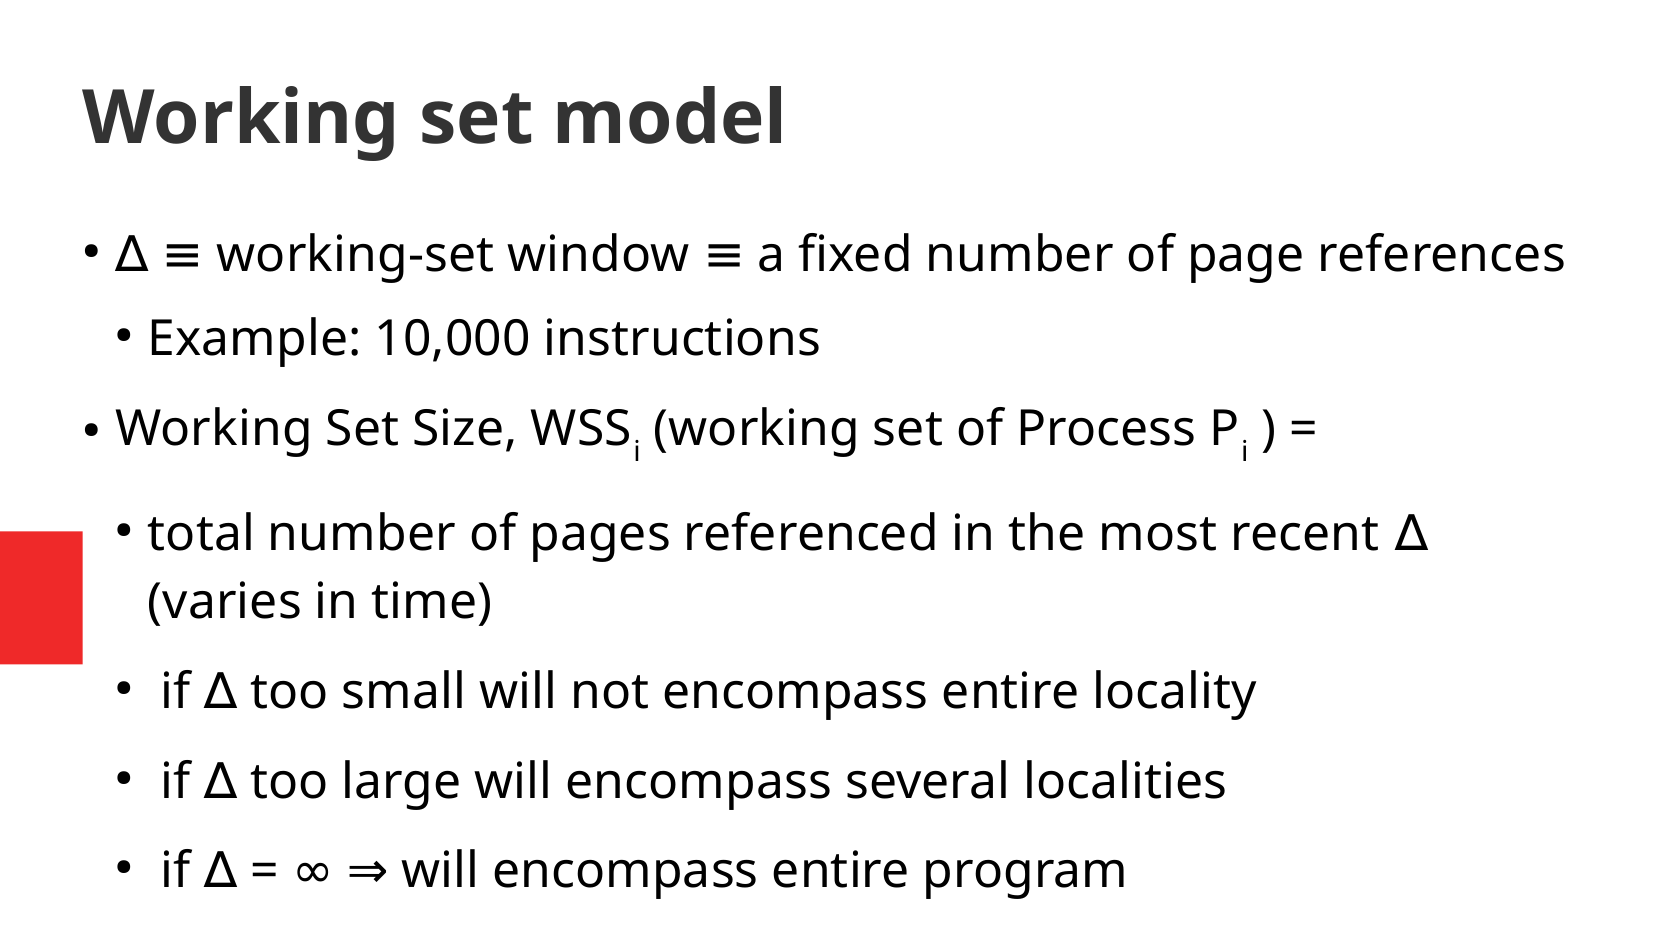

# Working set model
∆ ≡ working-set window ≡ a fixed number of page references
Example: 10,000 instructions
Working Set Size, WSSi (working set of Process Pi ) =
total number of pages referenced in the most recent ∆ (varies in time)
 if ∆ too small will not encompass entire locality
 if ∆ too large will encompass several localities
 if ∆ = ∞ ⇒ will encompass entire program